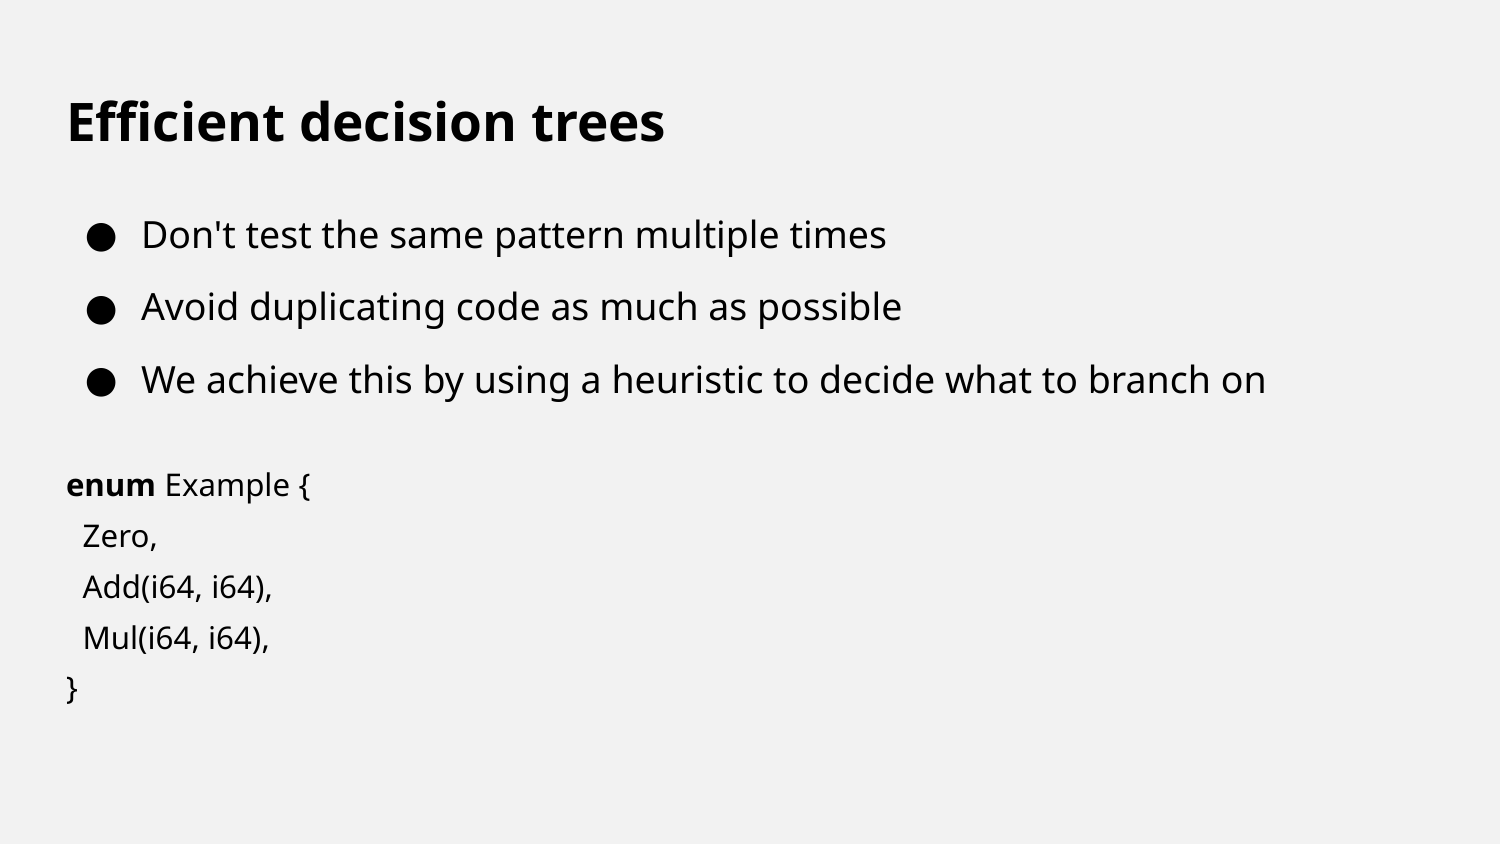

# Efficient decision trees
Don't test the same pattern multiple times
Avoid duplicating code as much as possible
We achieve this by using a heuristic to decide what to branch on
enum Example {
 Zero,
 Add(i64, i64),
 Mul(i64, i64),
}